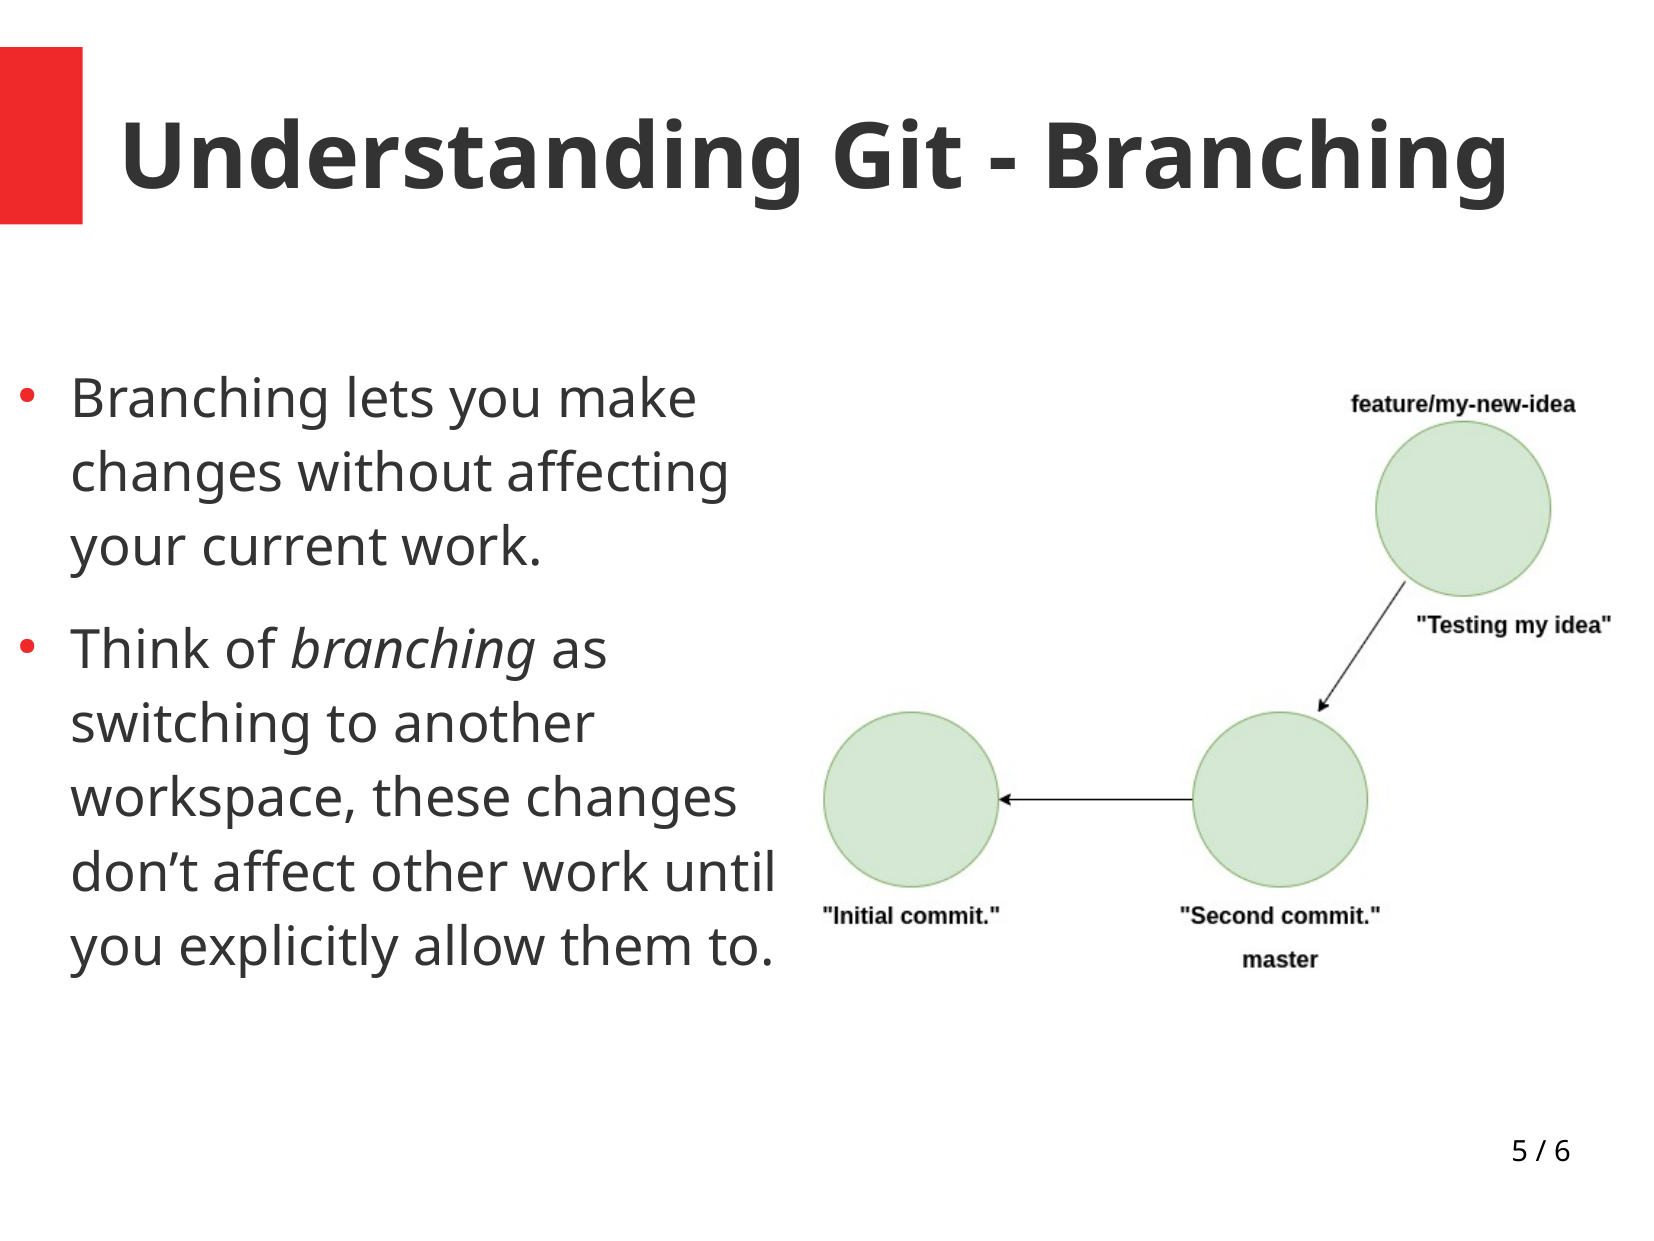

# Understanding Git - Branching
Branching lets you make changes without affecting your current work.
Think of branching as switching to another workspace, these changes don’t affect other work until you explicitly allow them to.
5